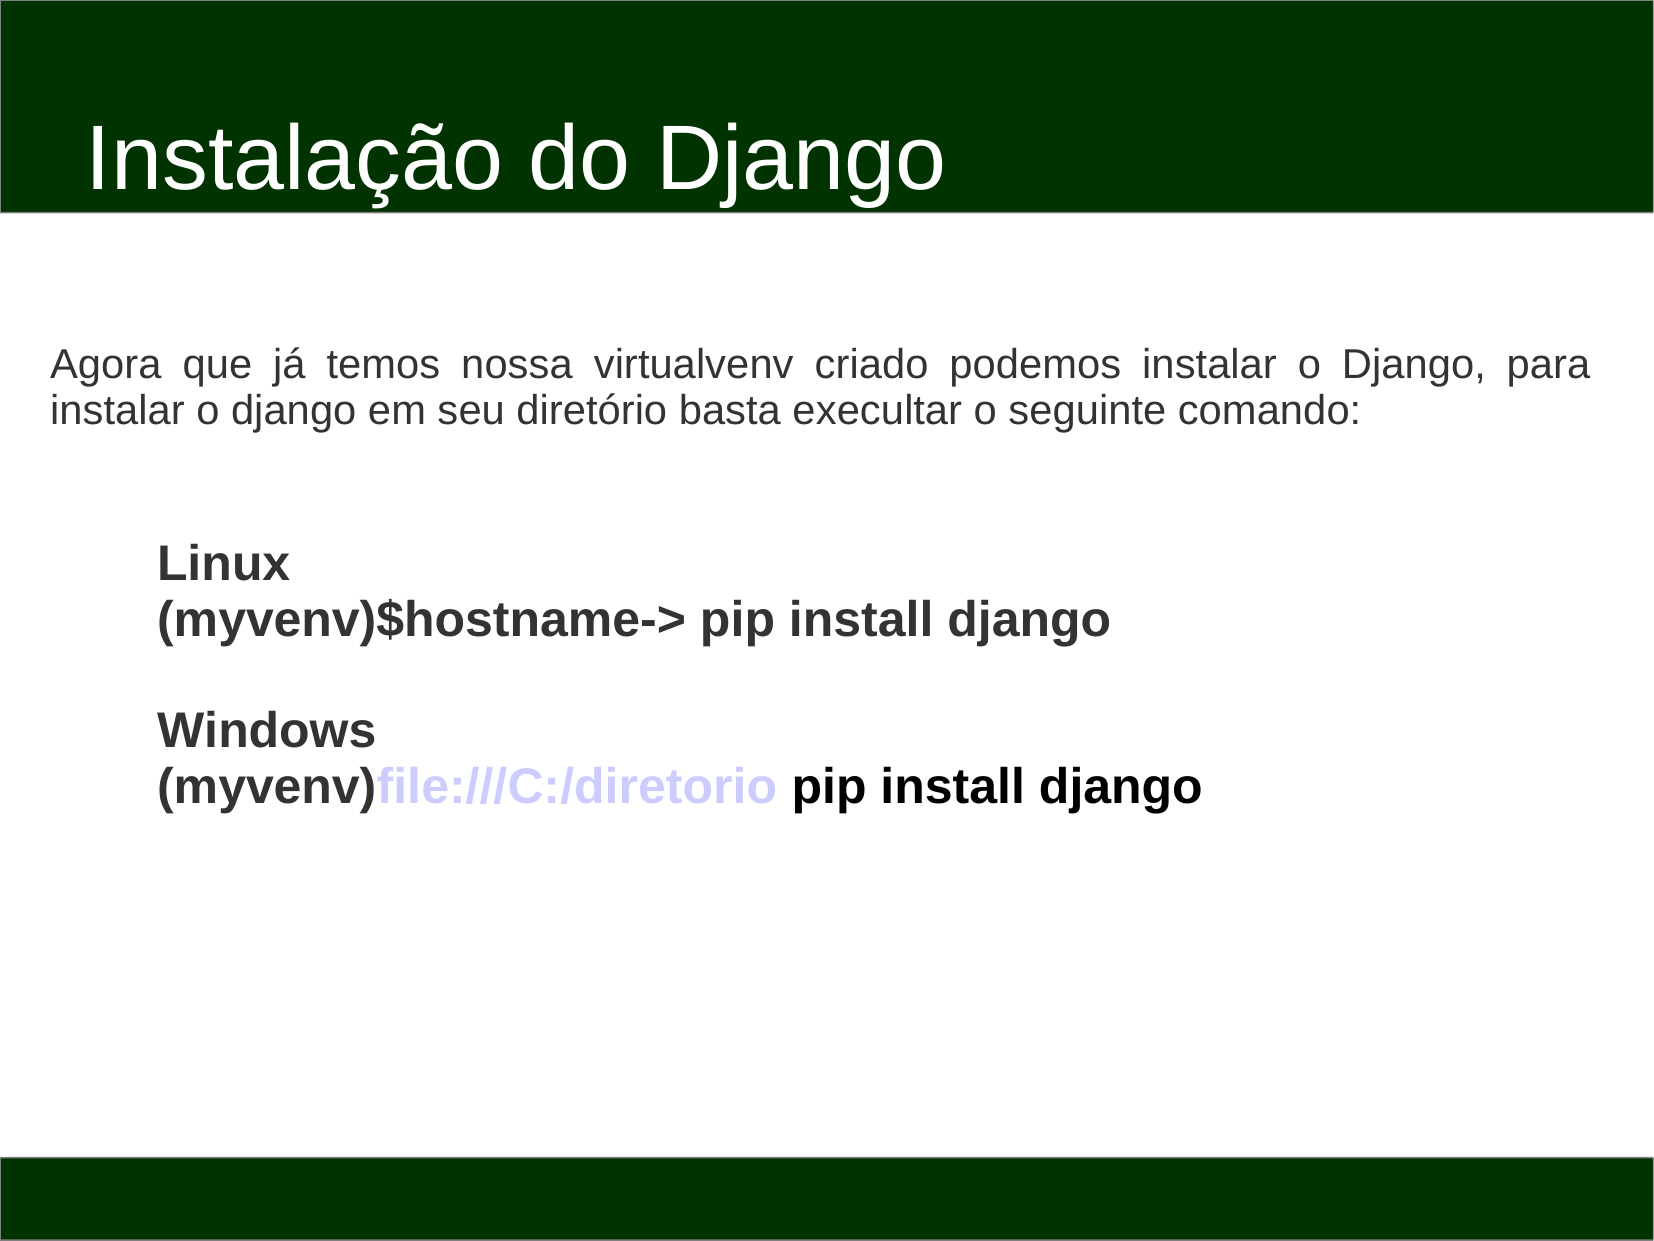

Instalação do Django
Agora que já temos nossa virtualvenv criado podemos instalar o Django, para instalar o django em seu diretório basta execultar o seguinte comando:
	Linux
	(myvenv)$hostname-> pip install django
	Windows
	(myvenv)file:///C:/diretorio pip install django